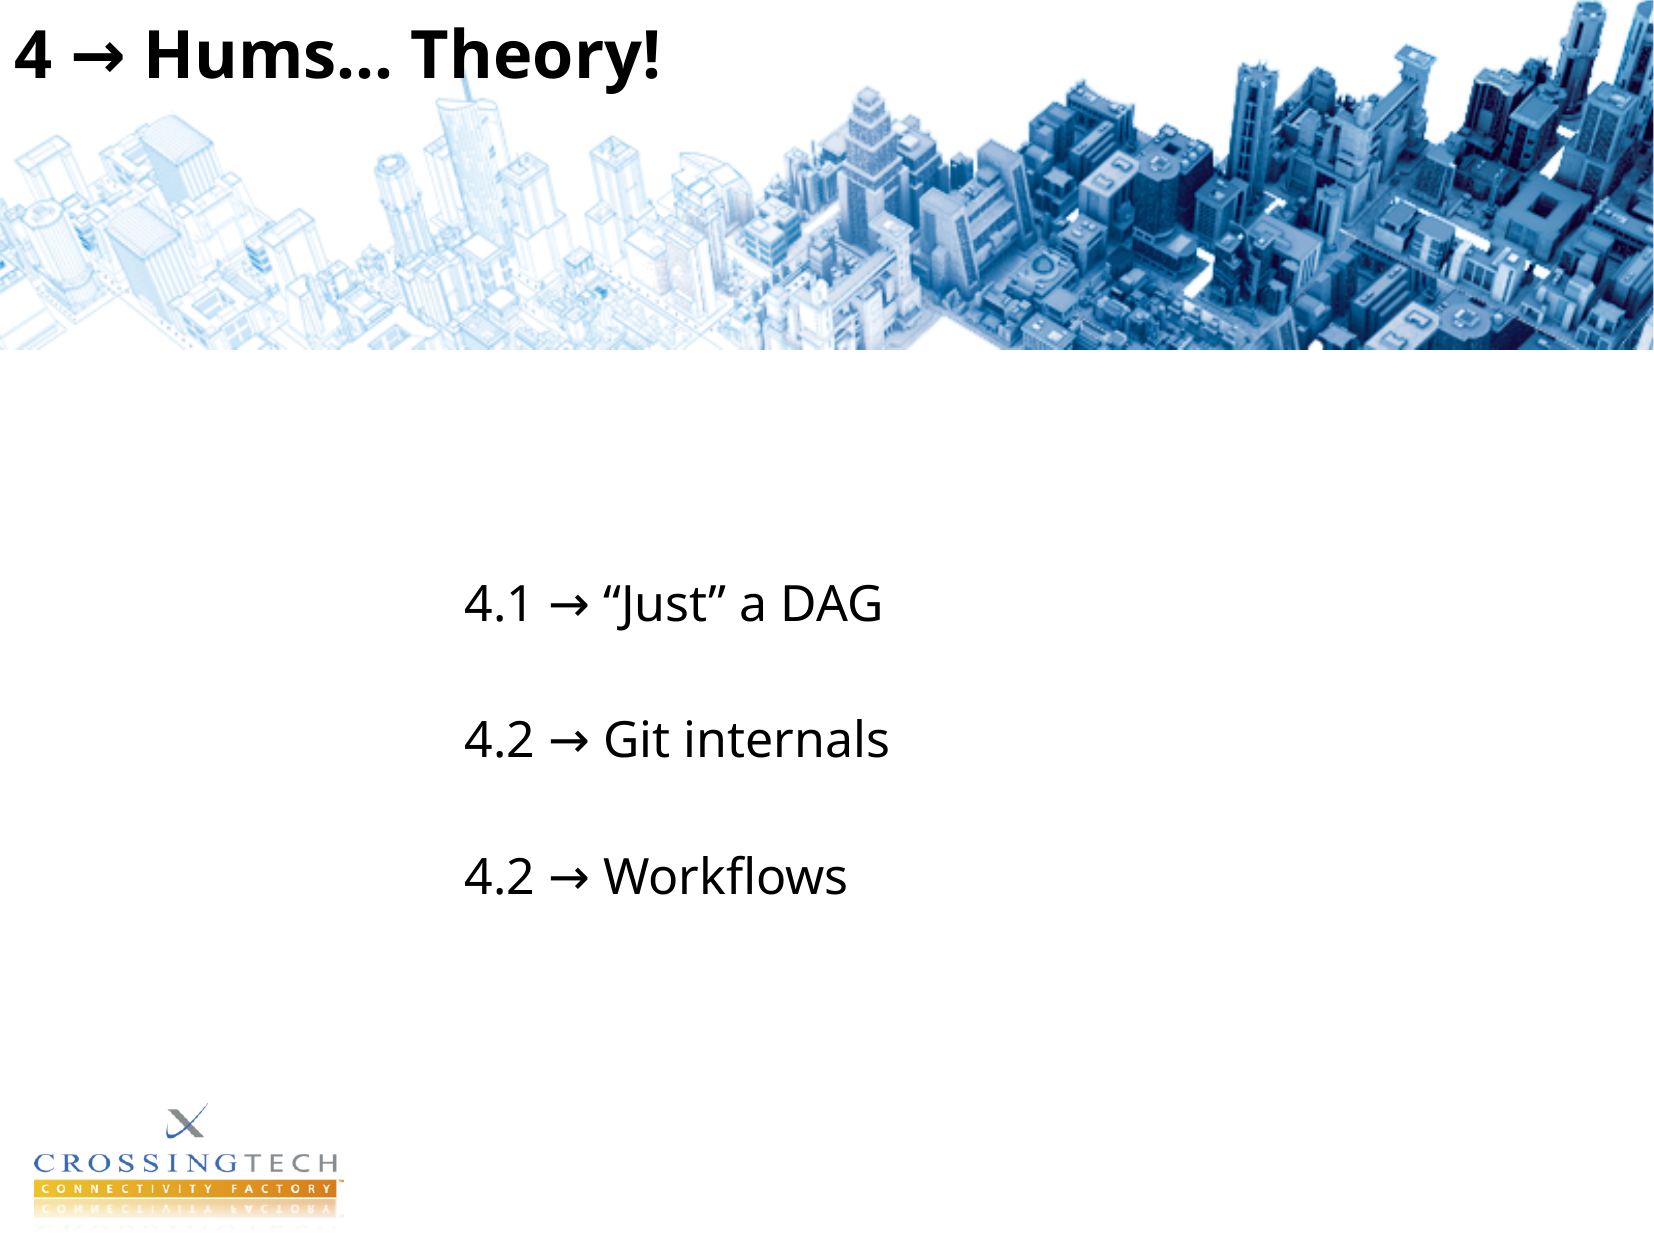

4 → Hums... Theory!
4.1 → “Just” a DAG
4.2 → Git internals
4.2 → Workflows